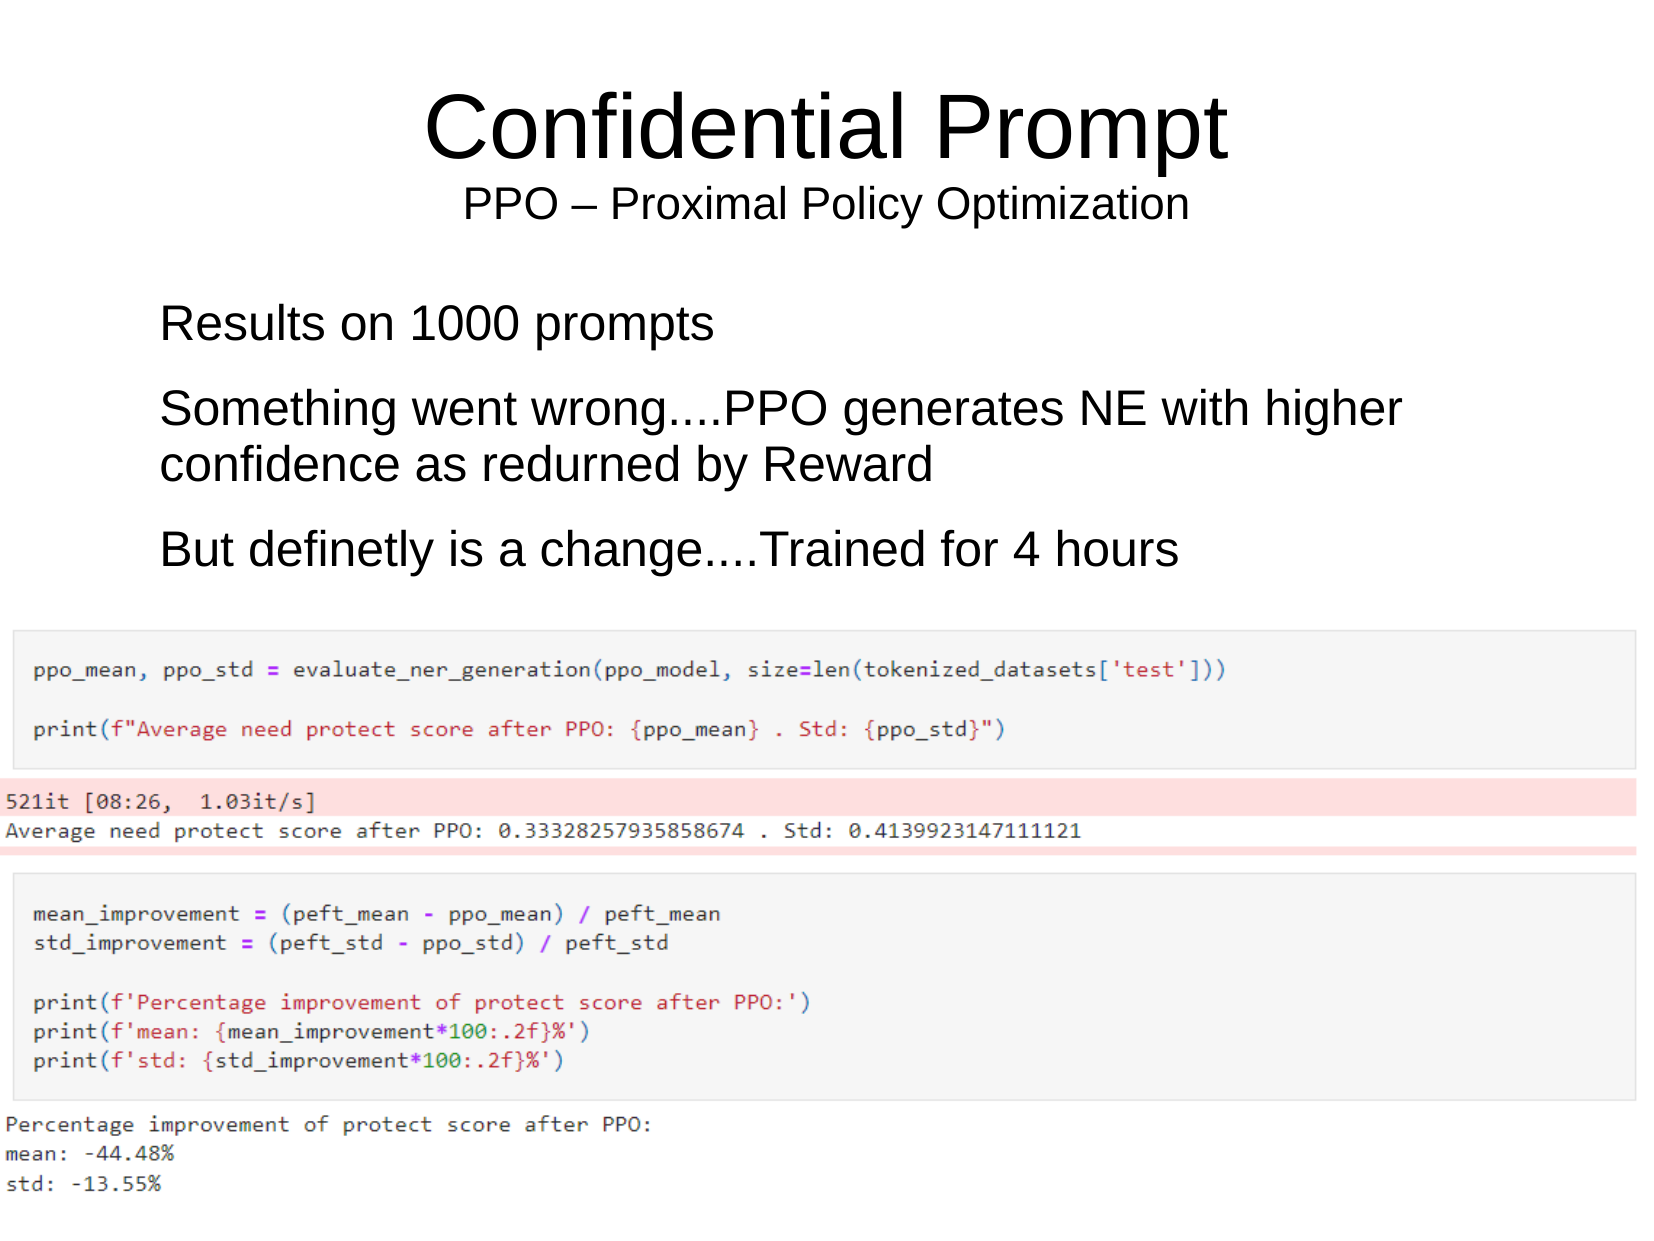

# Confidential Prompt PPO – Proximal Policy Optimization
Results on 1000 prompts
Something went wrong....PPO generates NE with higher confidence as redurned by Reward
But definetly is a change....Trained for 4 hours